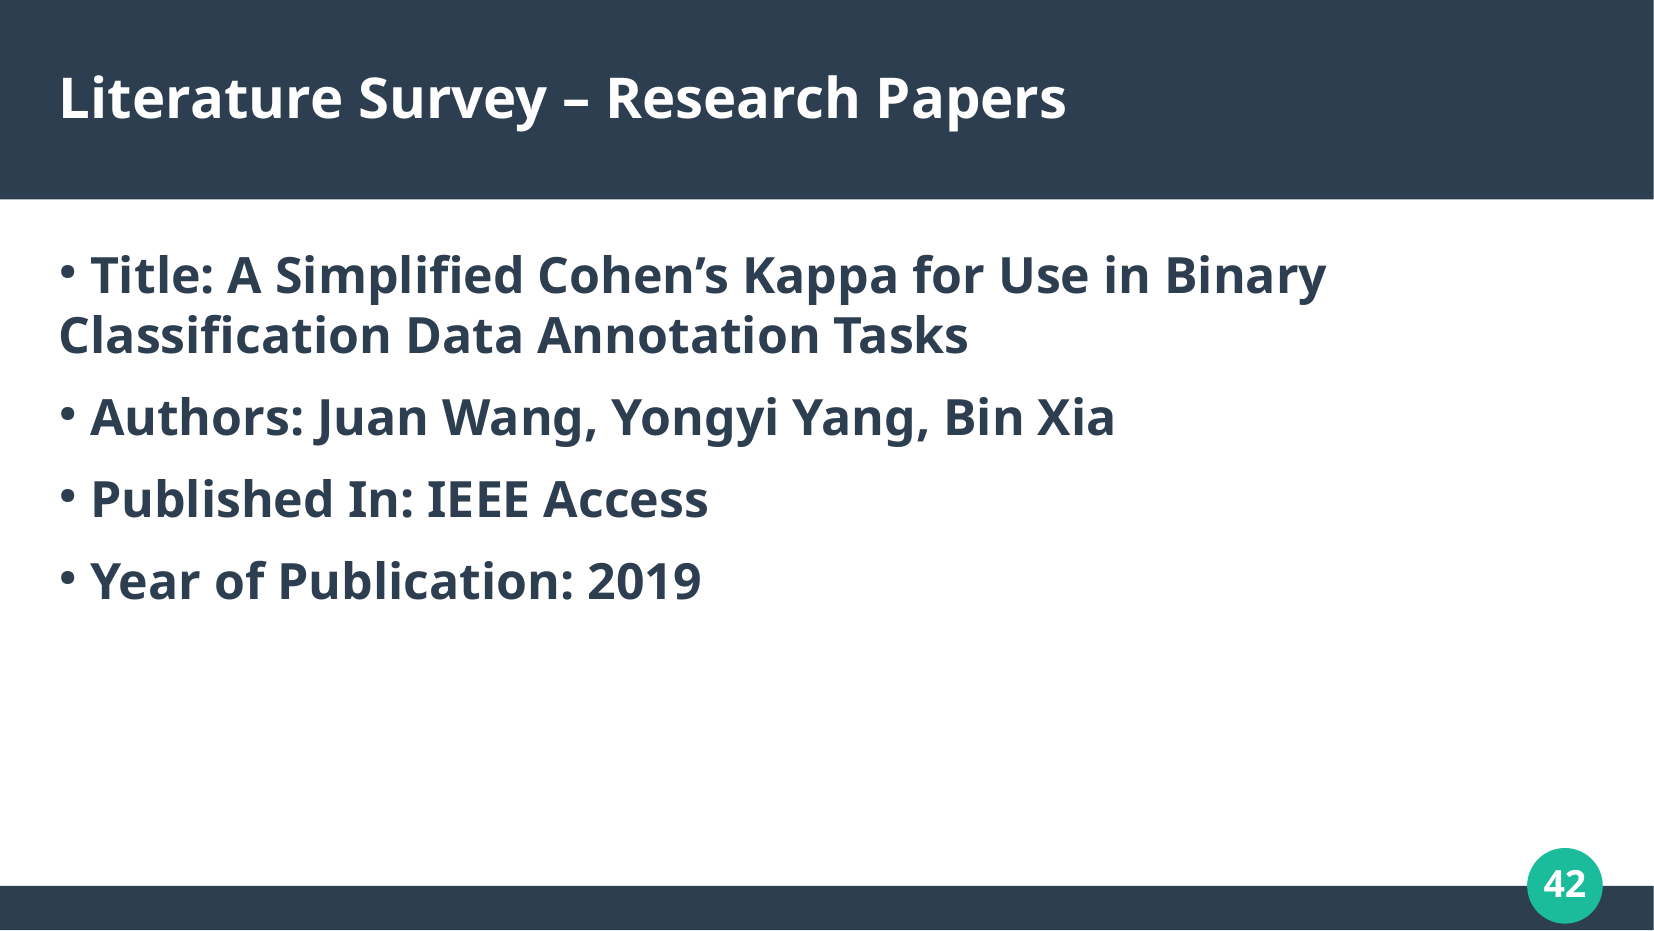

# Literature Survey – Research Papers
 Title: A Simplified Cohen’s Kappa for Use in Binary Classification Data Annotation Tasks
 Authors: Juan Wang, Yongyi Yang, Bin Xia
 Published In: IEEE Access
 Year of Publication: 2019